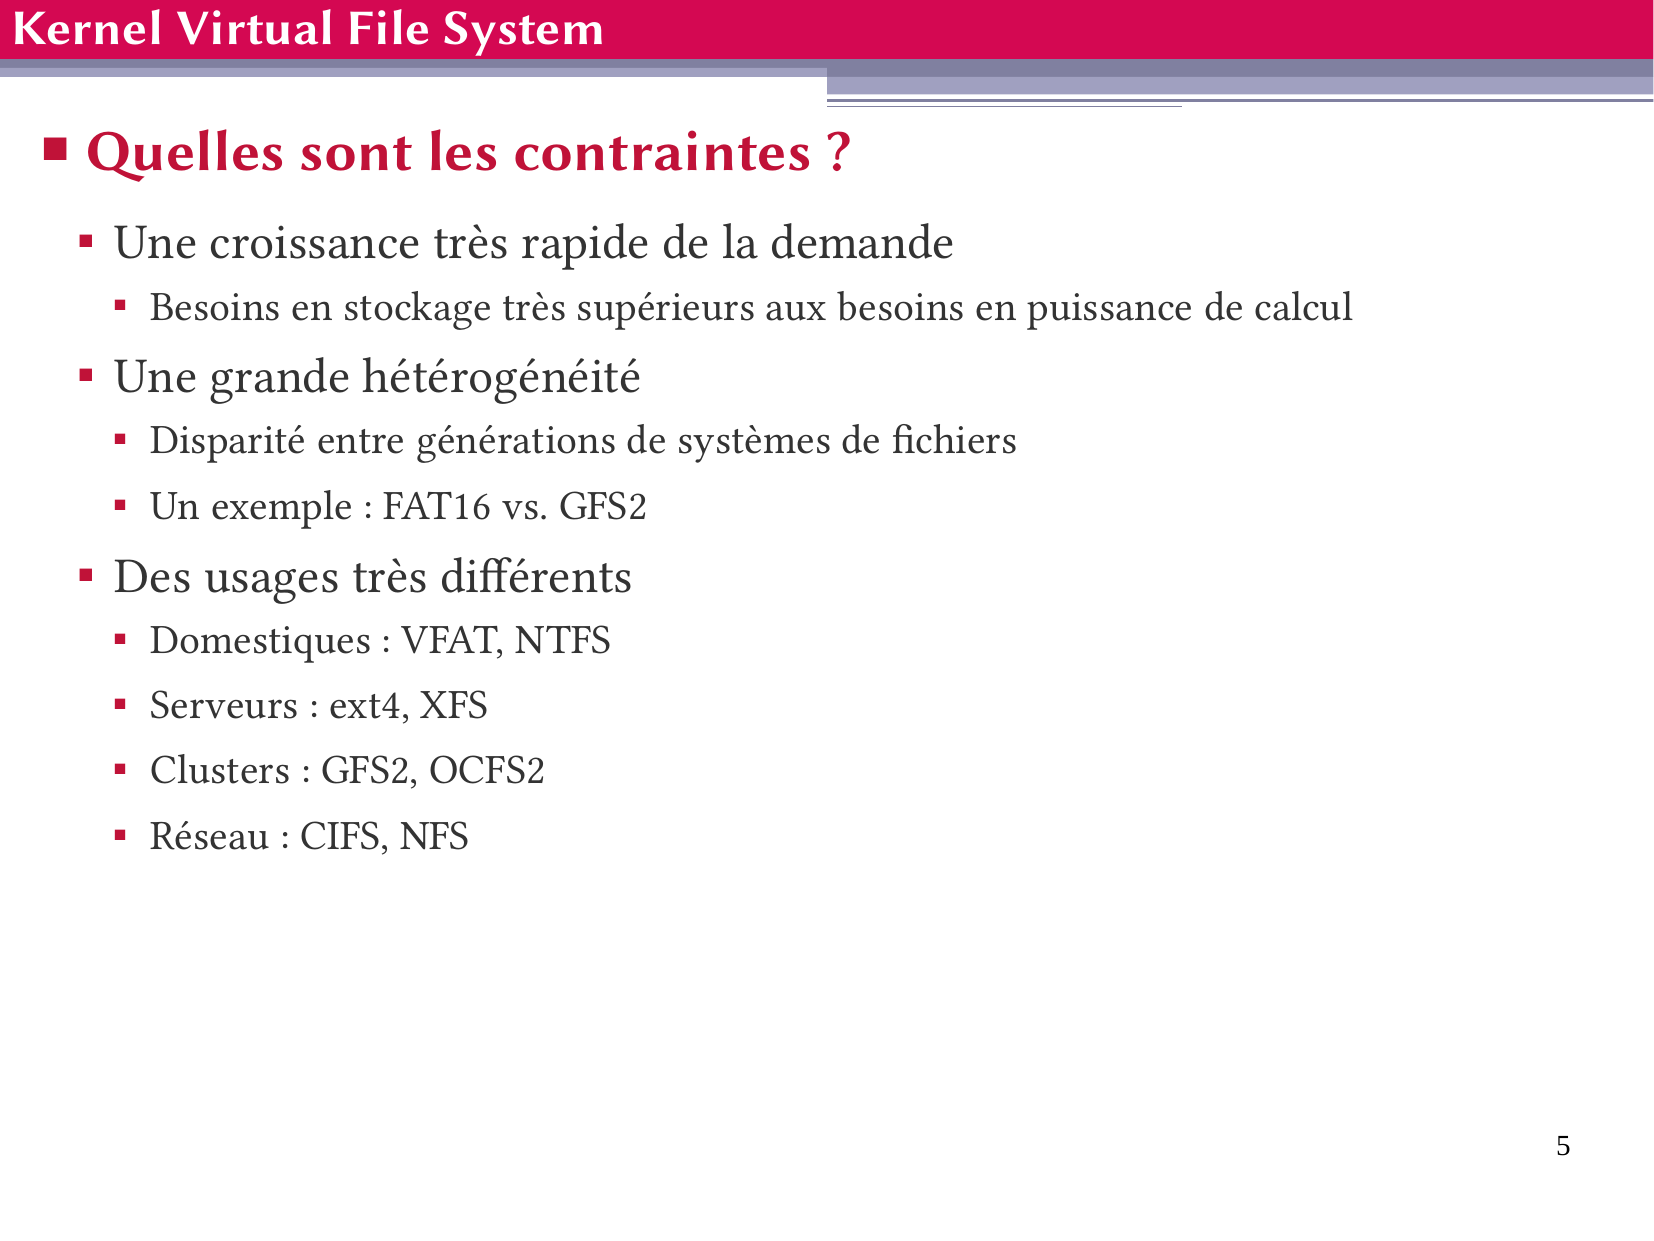

# Kernel Virtual File System
Quelles sont les contraintes ?
Une croissance très rapide de la demande
Besoins en stockage très supérieurs aux besoins en puissance de calcul
Une grande hétérogénéité
Disparité entre générations de systèmes de fichiers
Un exemple : FAT16 vs. GFS2
Des usages très différents
Domestiques : VFAT, NTFS
Serveurs : ext4, XFS
Clusters : GFS2, OCFS2
Réseau : CIFS, NFS
5